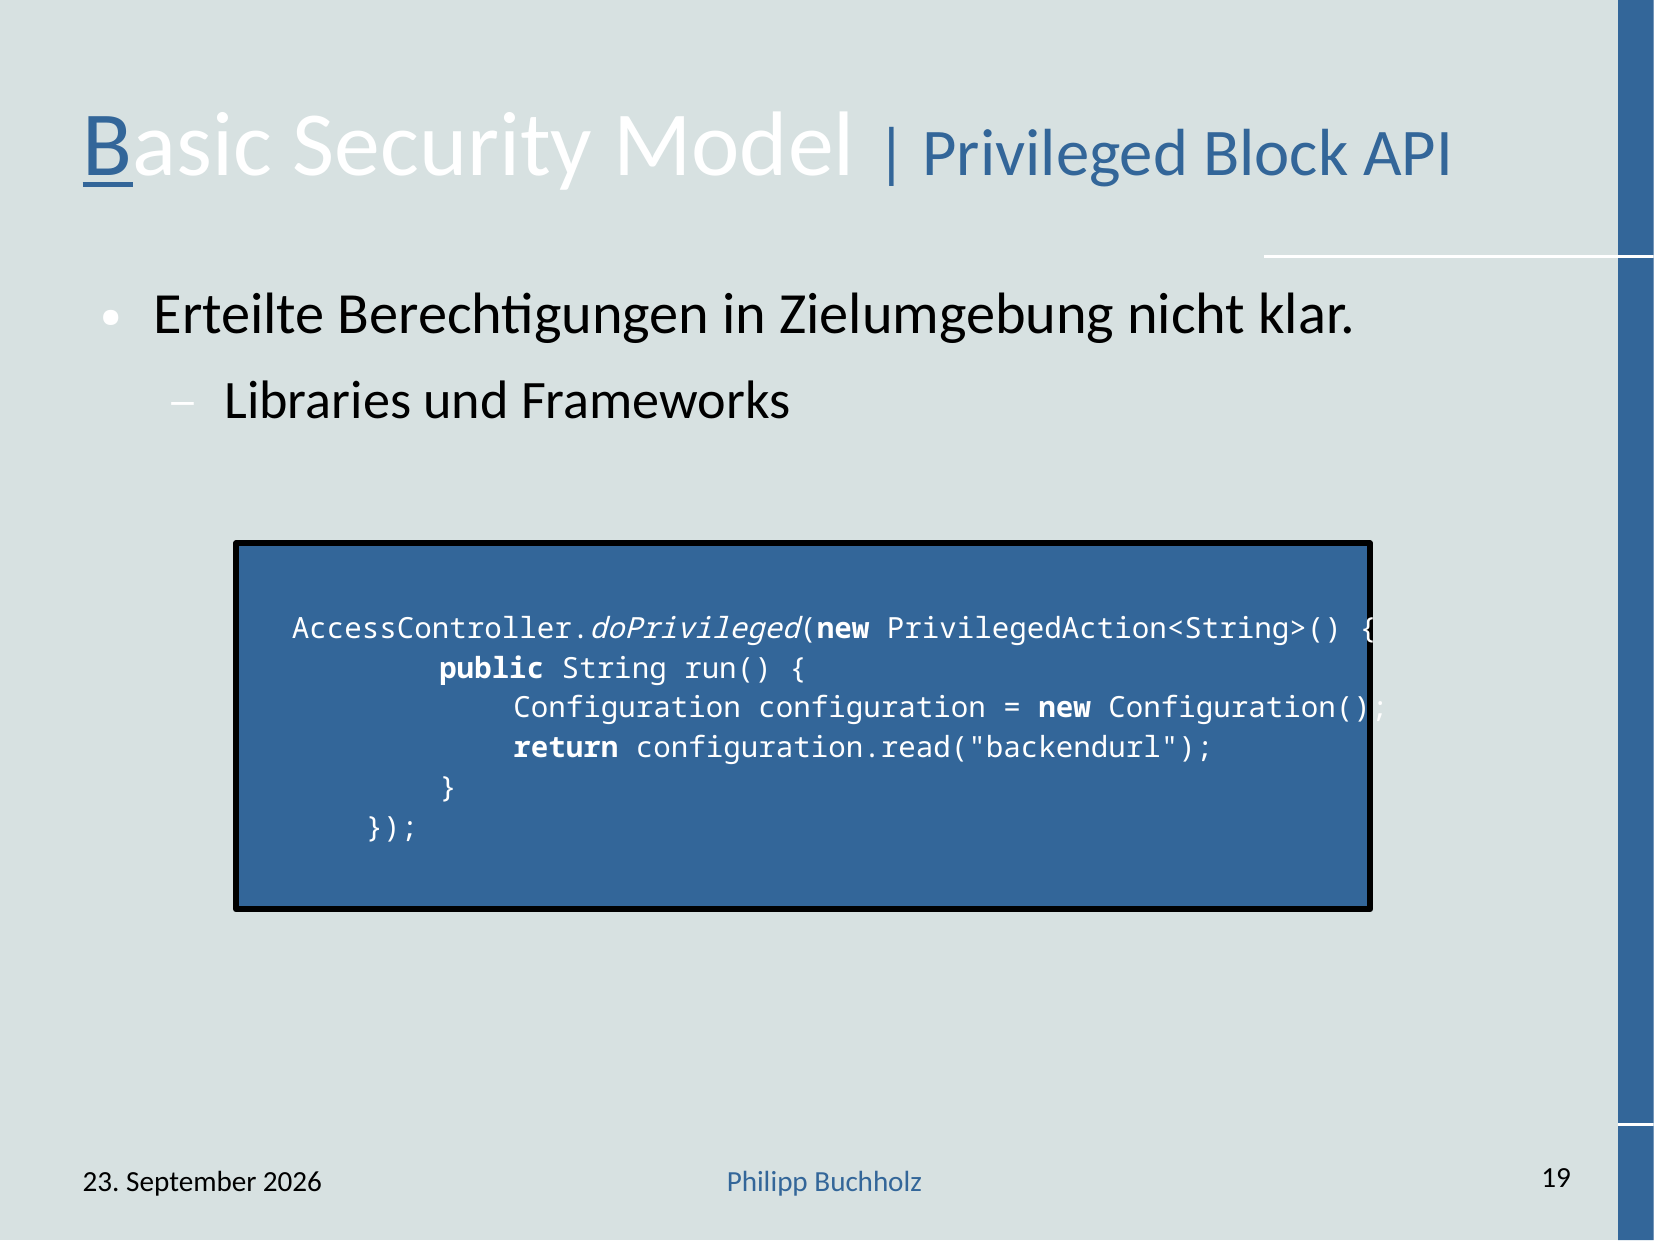

# Basic Security Model | Privileged Block API
Erteilte Berechtigungen in Zielumgebung nicht klar.
Libraries und Frameworks
	AccessController.doPrivileged(new PrivilegedAction<String>() {
			public String run() {
				Configuration configuration = new Configuration();
				return configuration.read("backendurl");
			}
		});
19